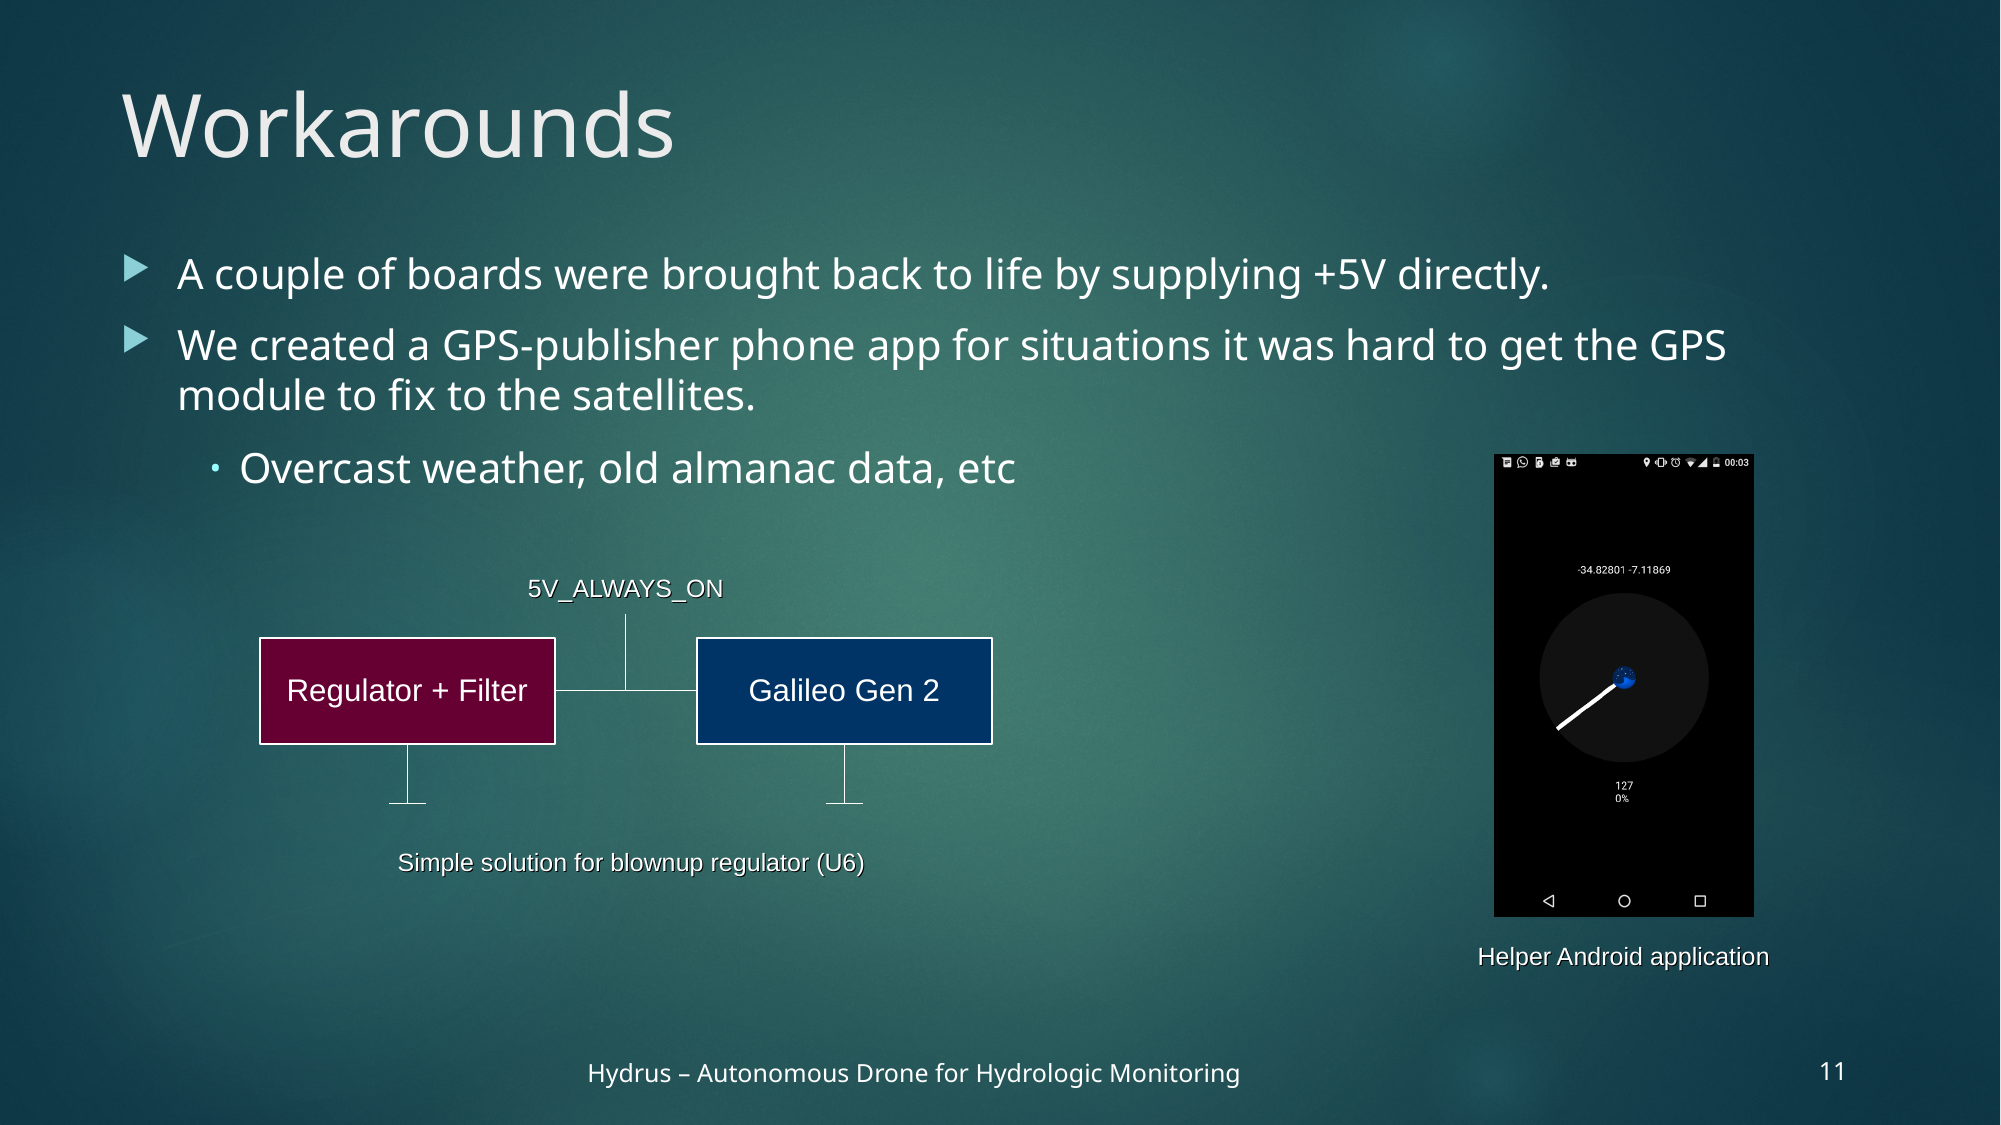

# Workarounds
A couple of boards were brought back to life by supplying +5V directly.
We created a GPS-publisher phone app for situations it was hard to get the GPS module to fix to the satellites.
Overcast weather, old almanac data, etc
5V_ALWAYS_ON
Regulator + Filter
Galileo Gen 2
Simple solution for blownup regulator (U6)
Helper Android application
Hydrus – Autonomous Drone for Hydrologic Monitoring